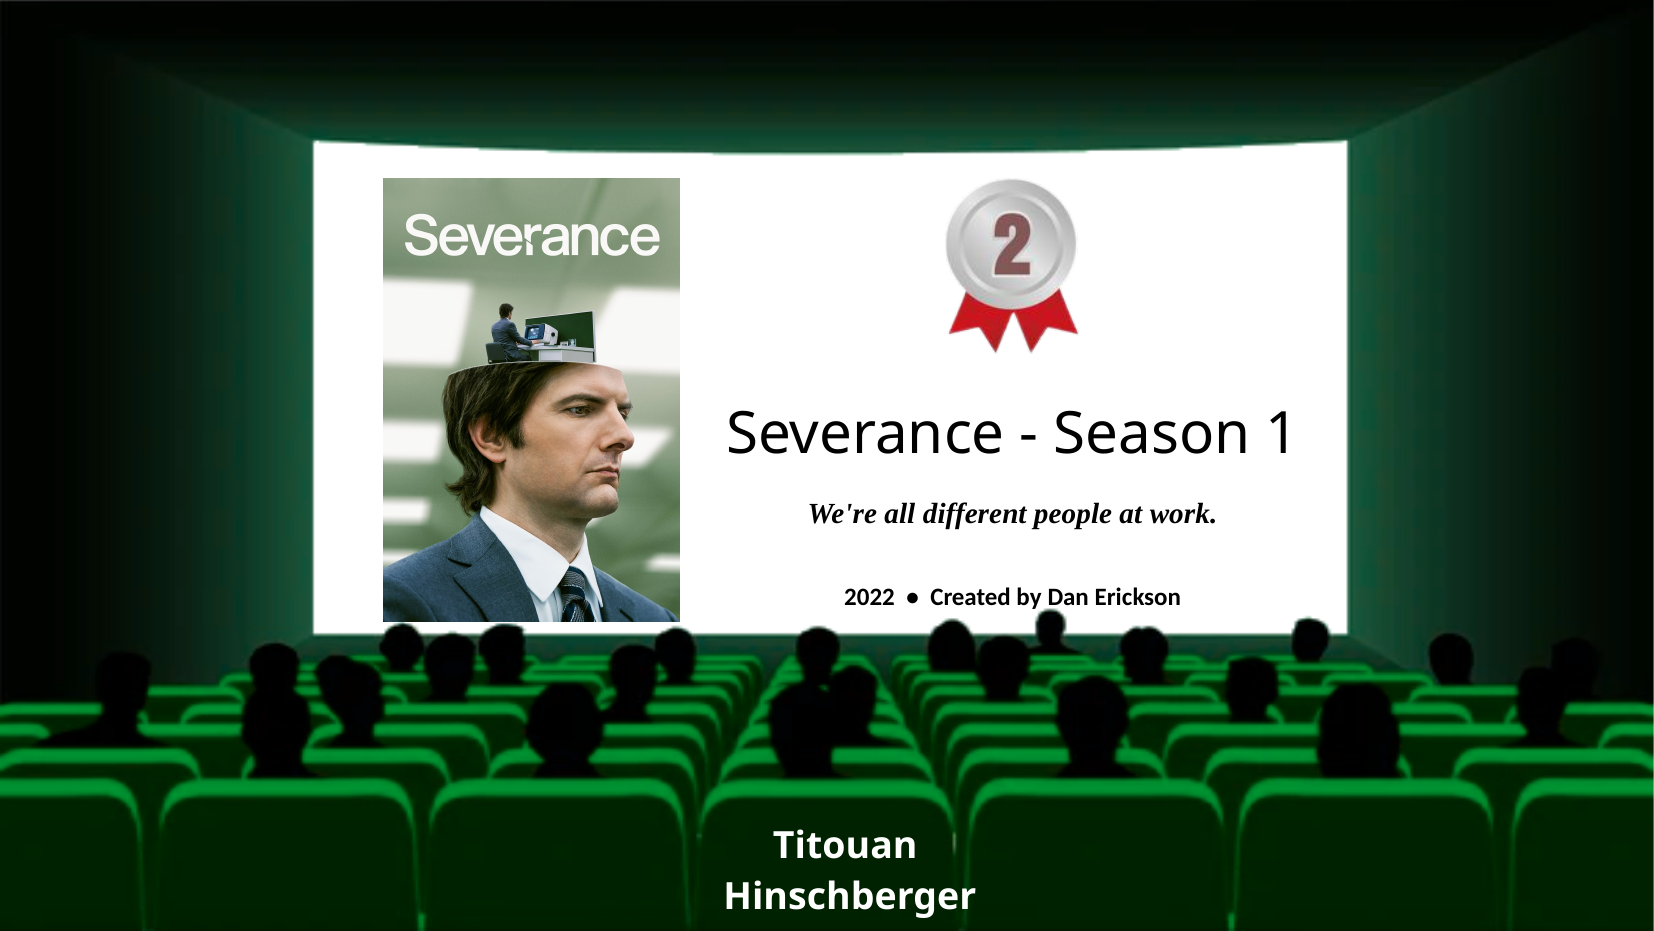

Severance - Season 1
We're all different people at work.
2022 • Created by Dan Erickson